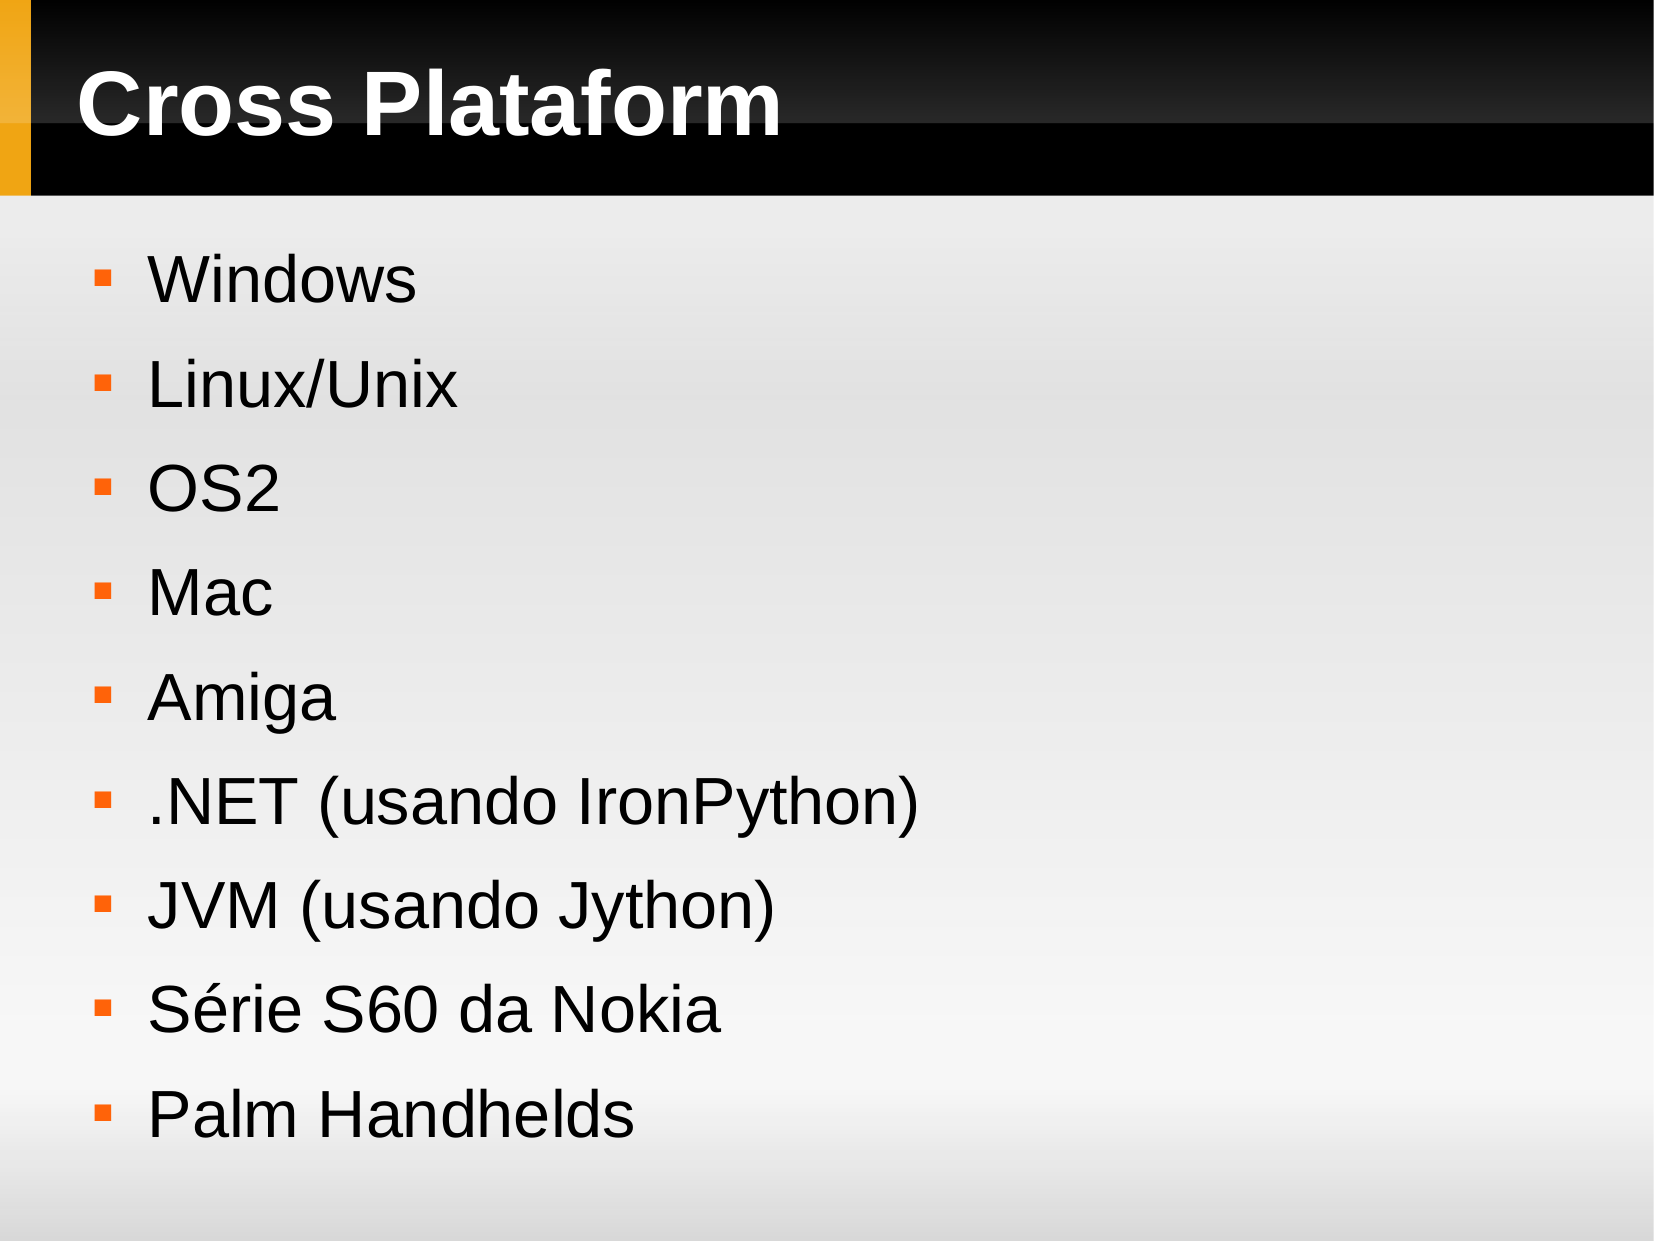

# Cross Plataform
Windows
Linux/Unix
OS2
Mac
Amiga
.NET (usando IronPython)
JVM (usando Jython)
Série S60 da Nokia
Palm Handhelds